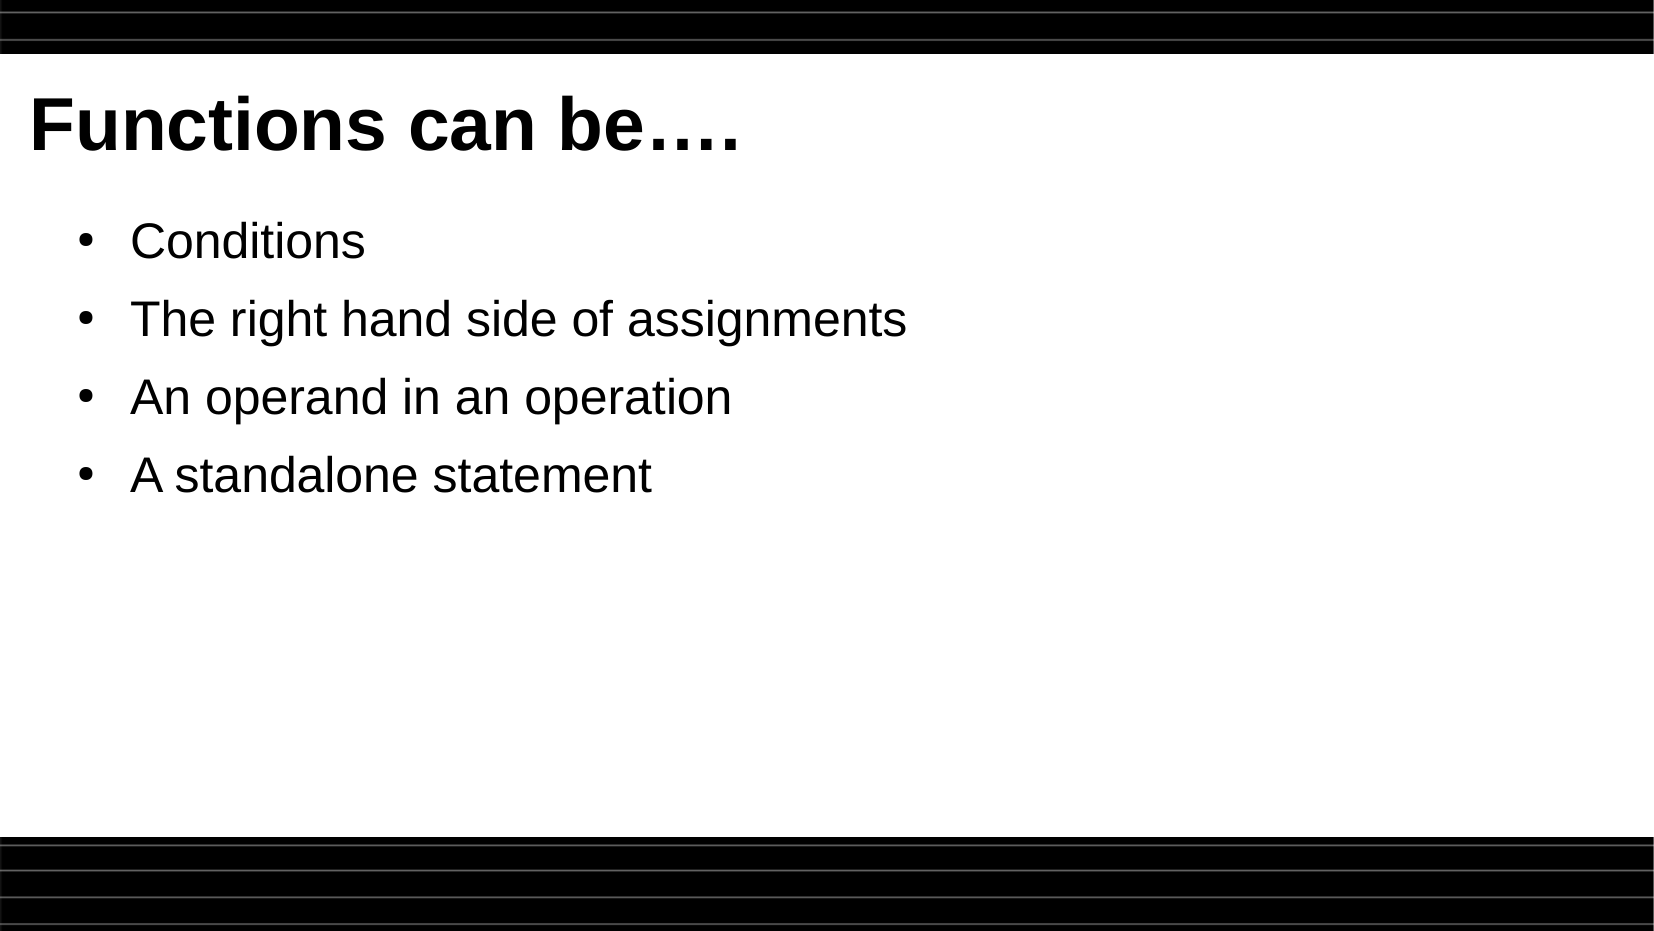

Functions can be….
# Conditions
The right hand side of assignments
An operand in an operation
A standalone statement